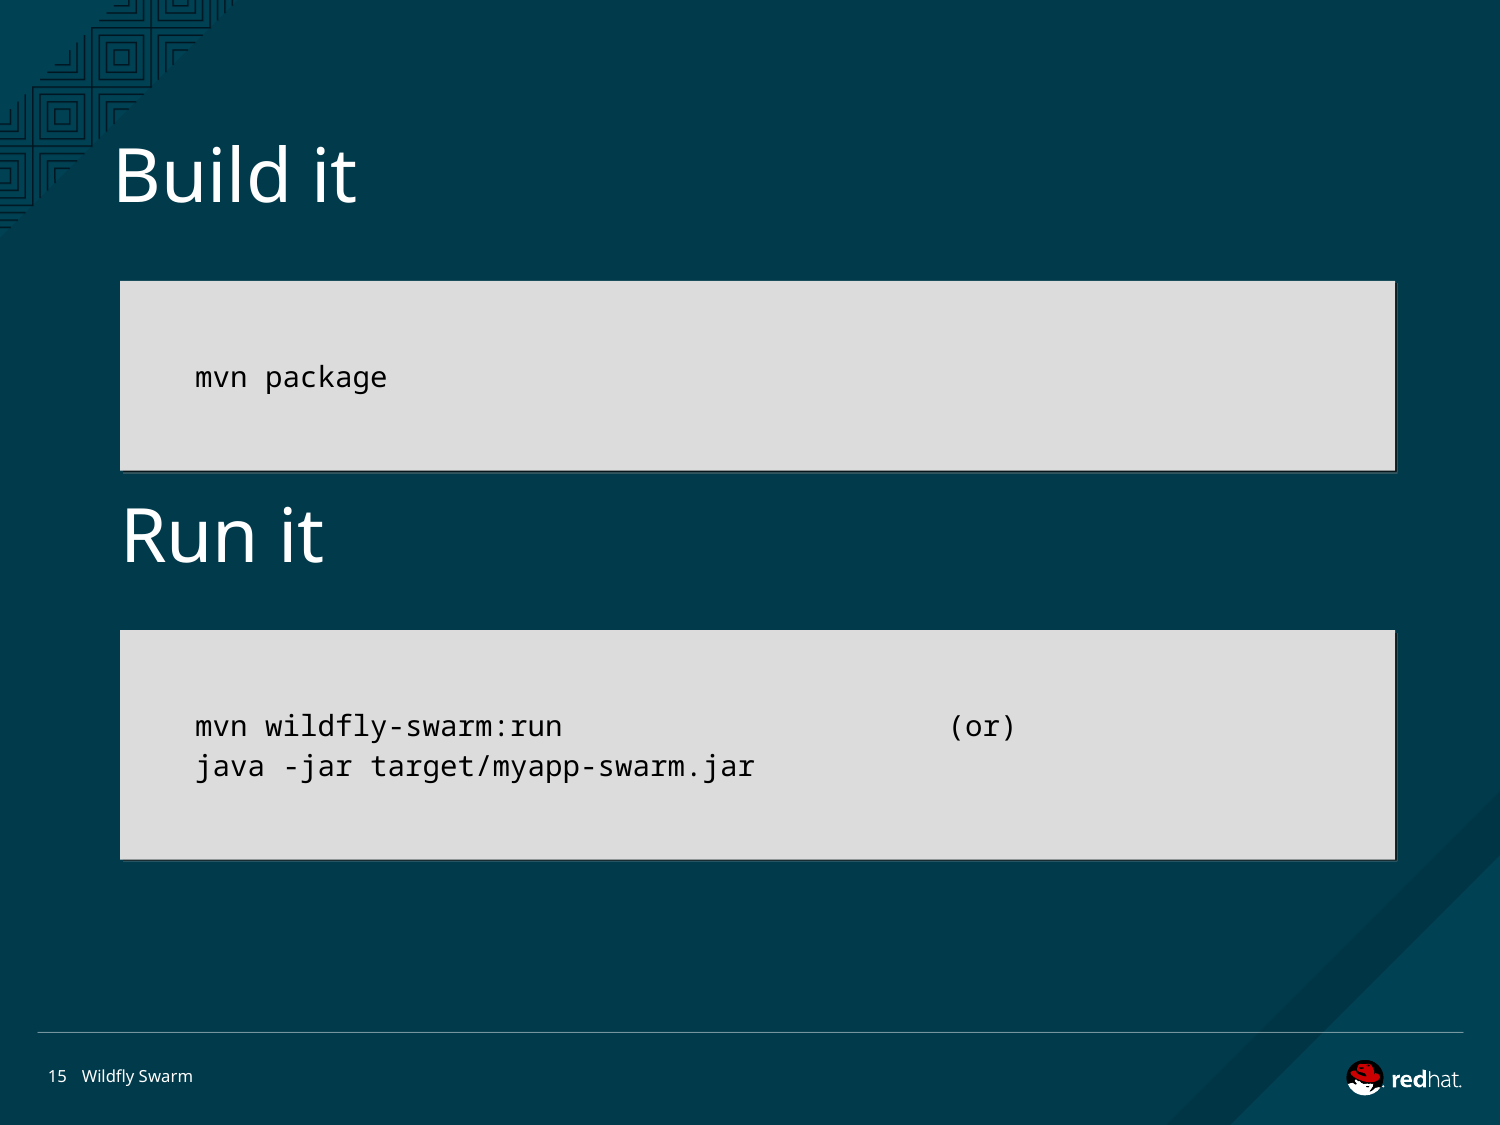

# Build it
mvn package
Run it
mvn wildfly-swarm:run (or)
java -jar target/myapp-swarm.jar
15
Wildfly Swarm